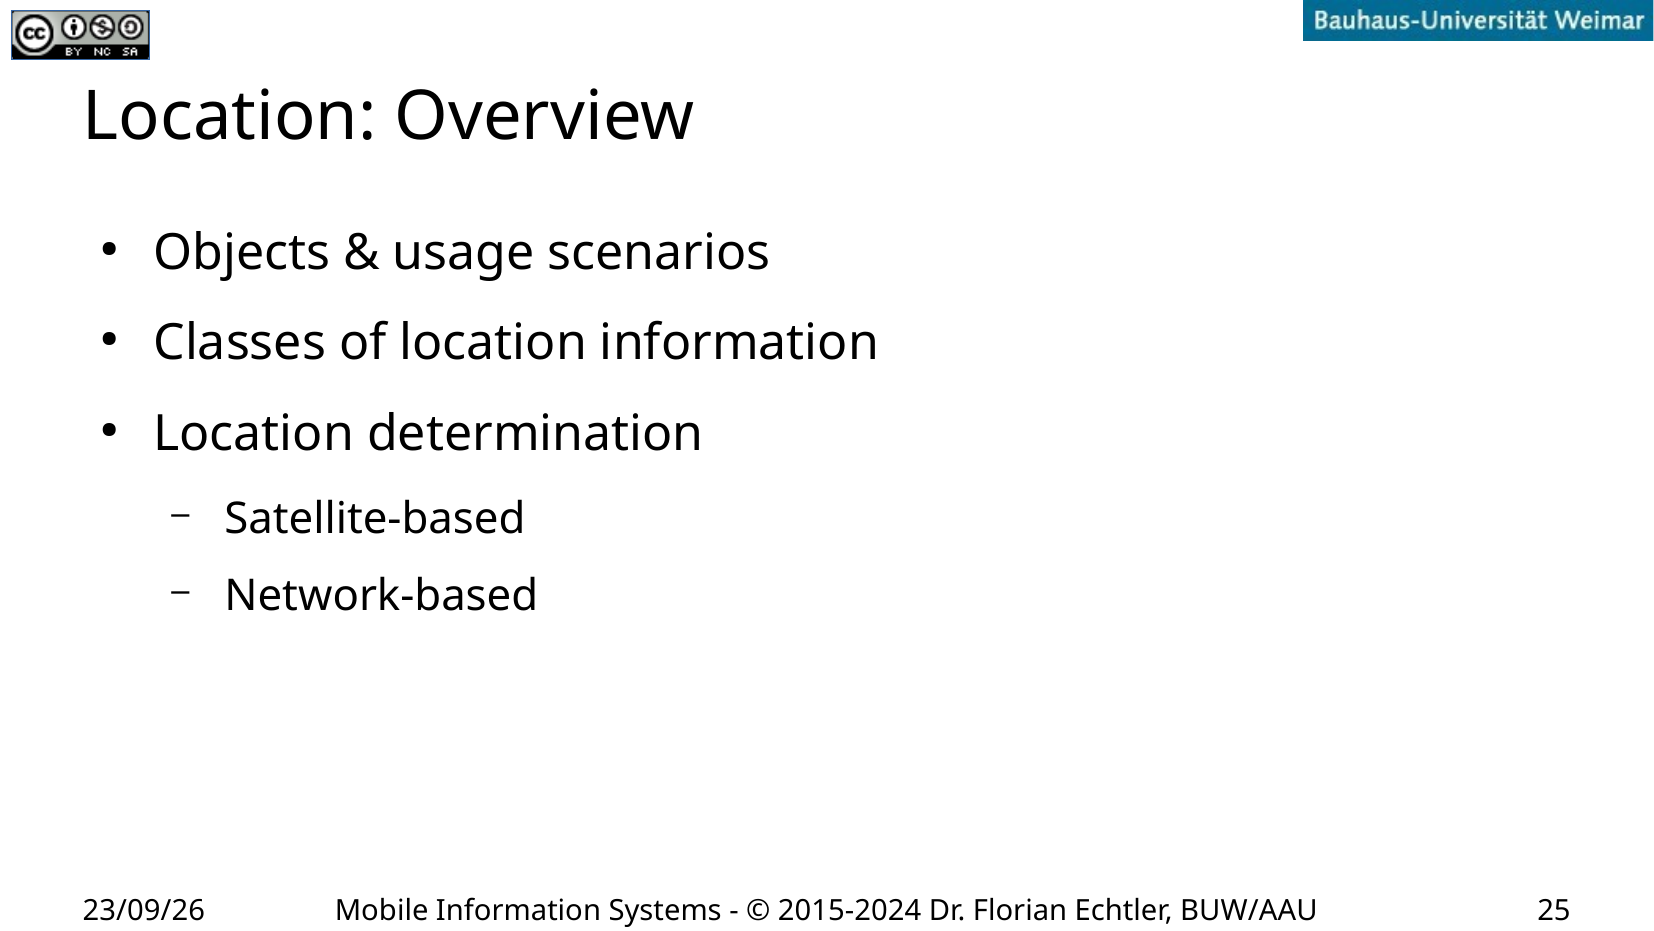

# Location: Overview
Objects & usage scenarios
Classes of location information
Location determination
Satellite-based
Network-based
Mobile Information Systems - © 2015-2024 Dr. Florian Echtler, BUW/AAU
25